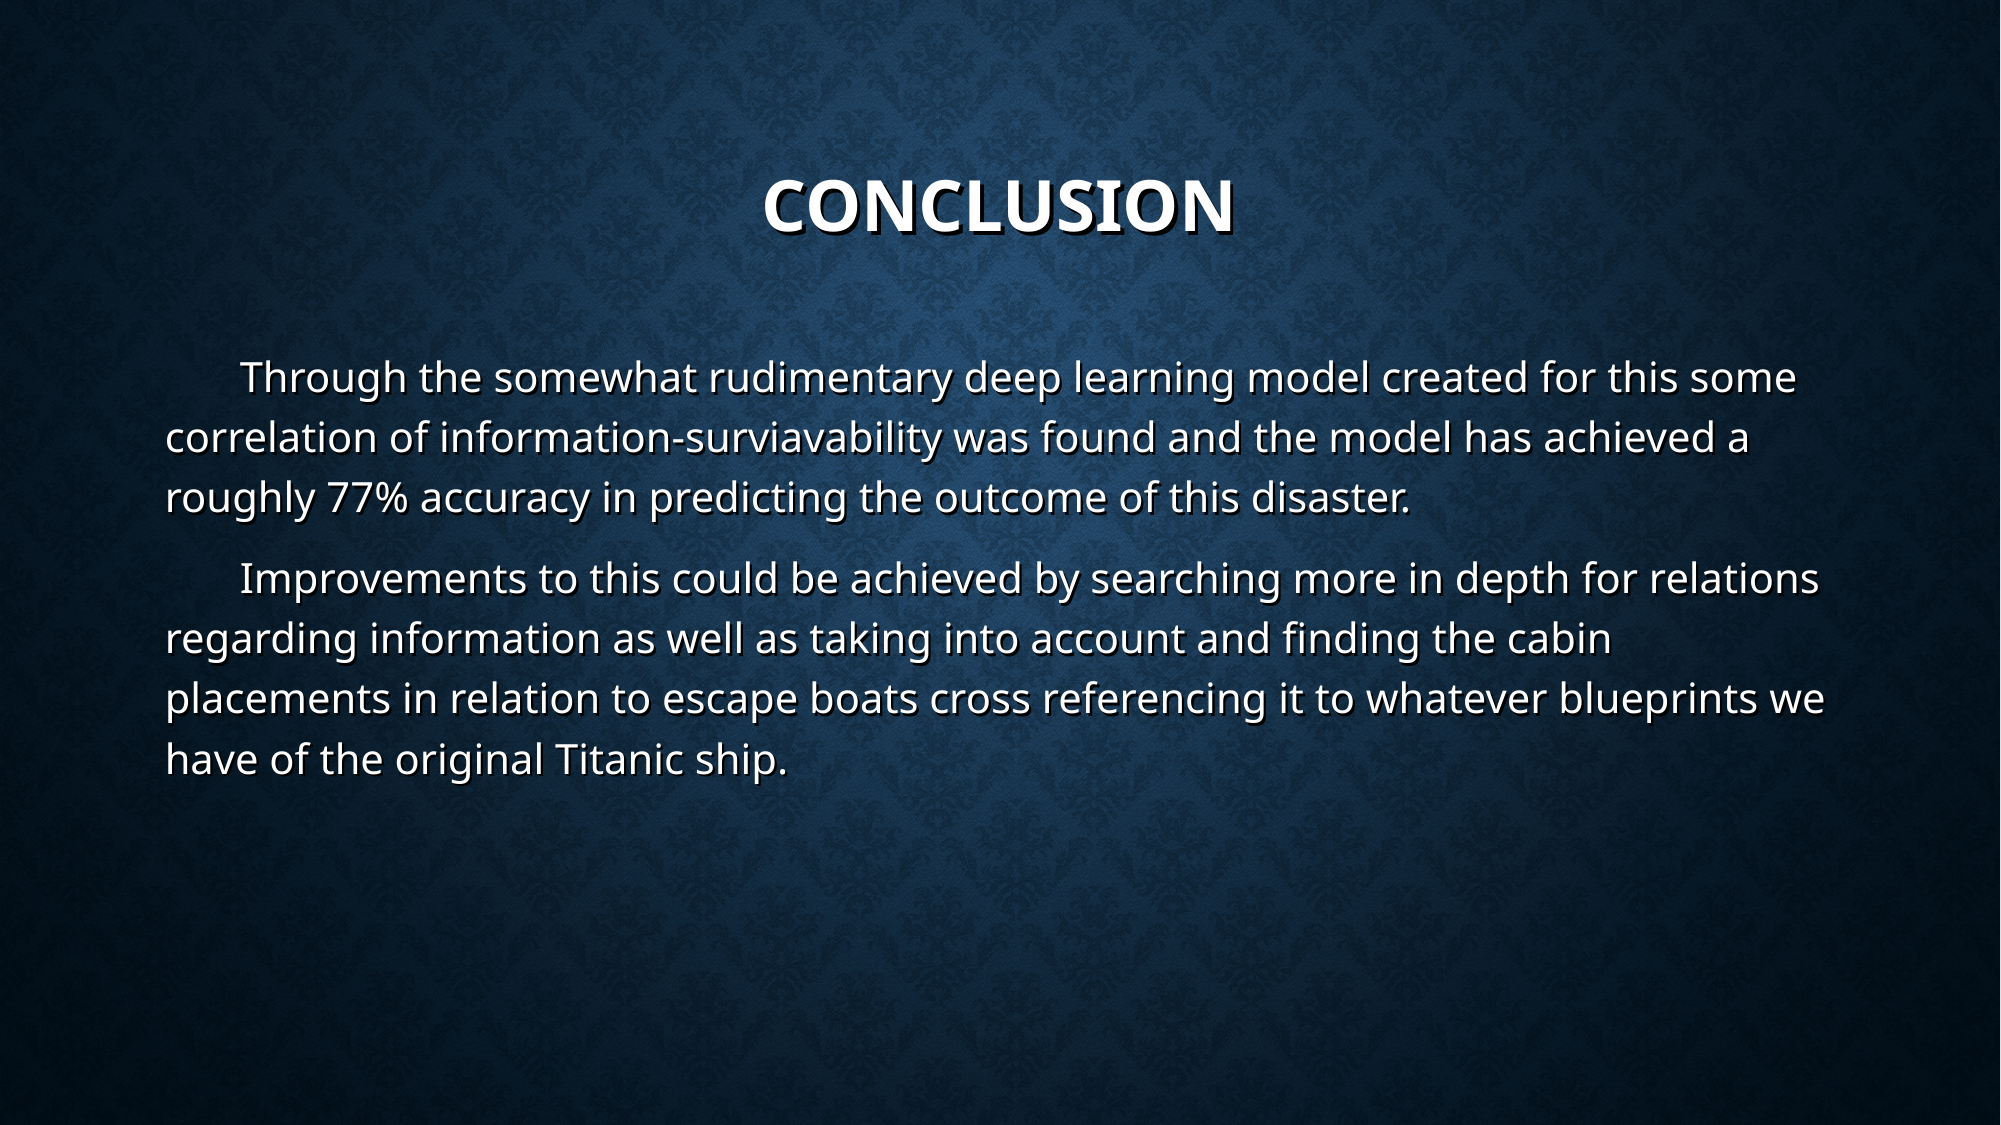

# Conclusion
	Through the somewhat rudimentary deep learning model created for this some correlation of information-surviavability was found and the model has achieved a roughly 77% accuracy in predicting the outcome of this disaster.
	Improvements to this could be achieved by searching more in depth for relations regarding information as well as taking into account and finding the cabin placements in relation to escape boats cross referencing it to whatever blueprints we have of the original Titanic ship.